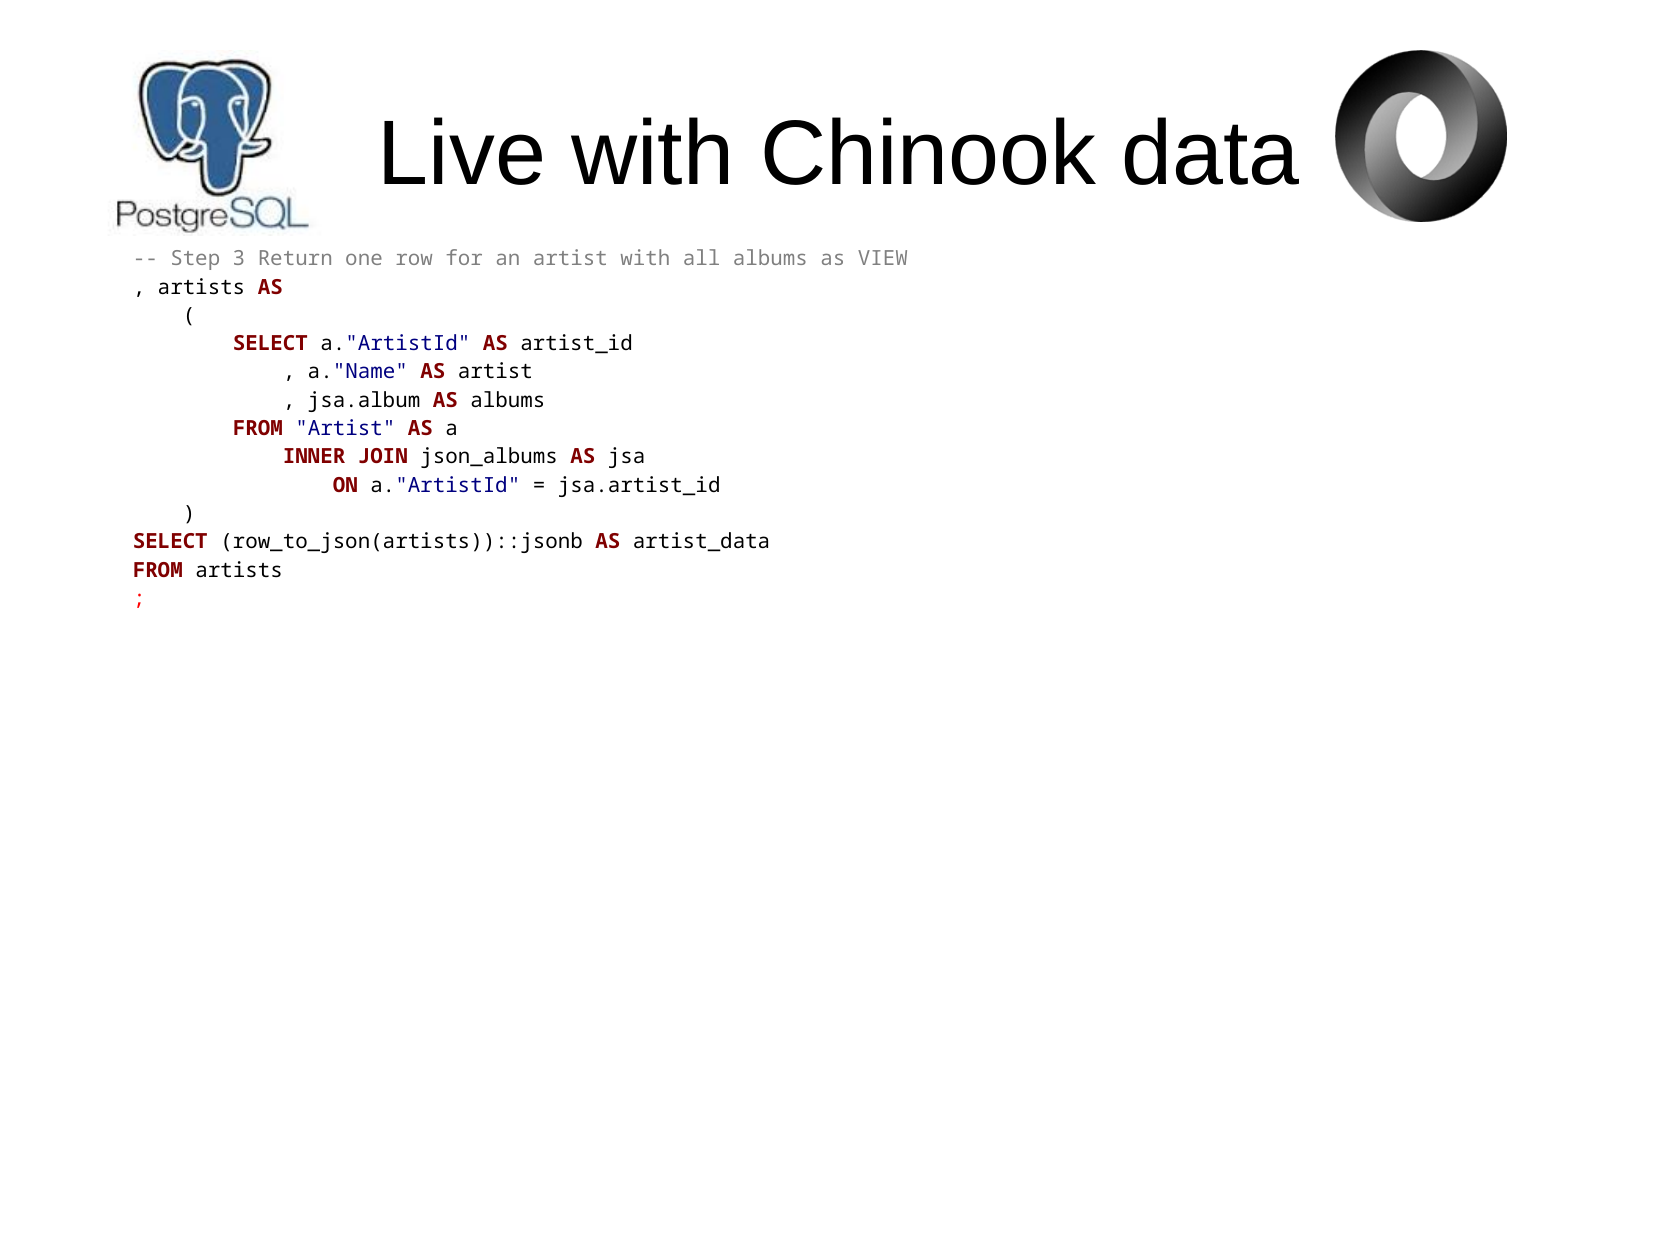

# Live with Chinook data
-- Step 3 Return one row for an artist with all albums as VIEW
, artists AS
 (
 SELECT a."ArtistId" AS artist_id
 , a."Name" AS artist
 , jsa.album AS albums
 FROM "Artist" AS a
 INNER JOIN json_albums AS jsa
 ON a."ArtistId" = jsa.artist_id
 )
SELECT (row_to_json(artists))::jsonb AS artist_data
FROM artists
;